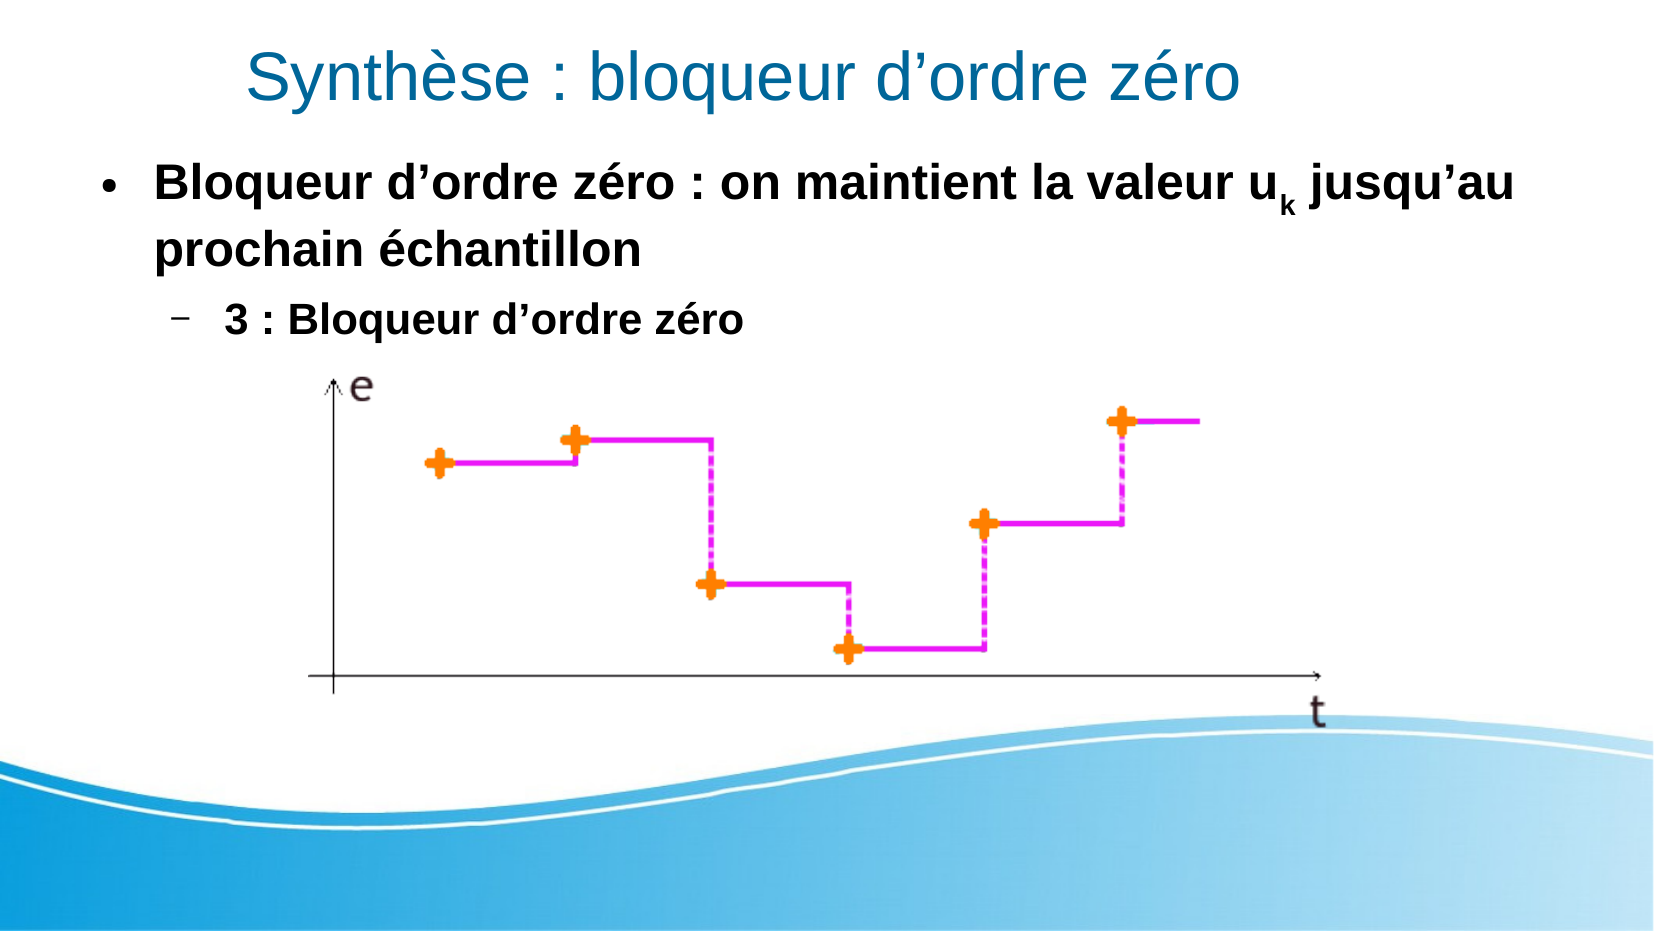

# Synthèse : bloqueur d’ordre zéro
Bloqueur d’ordre zéro : on maintient la valeur uk jusqu’au prochain échantillon
3 : Bloqueur d’ordre zéro